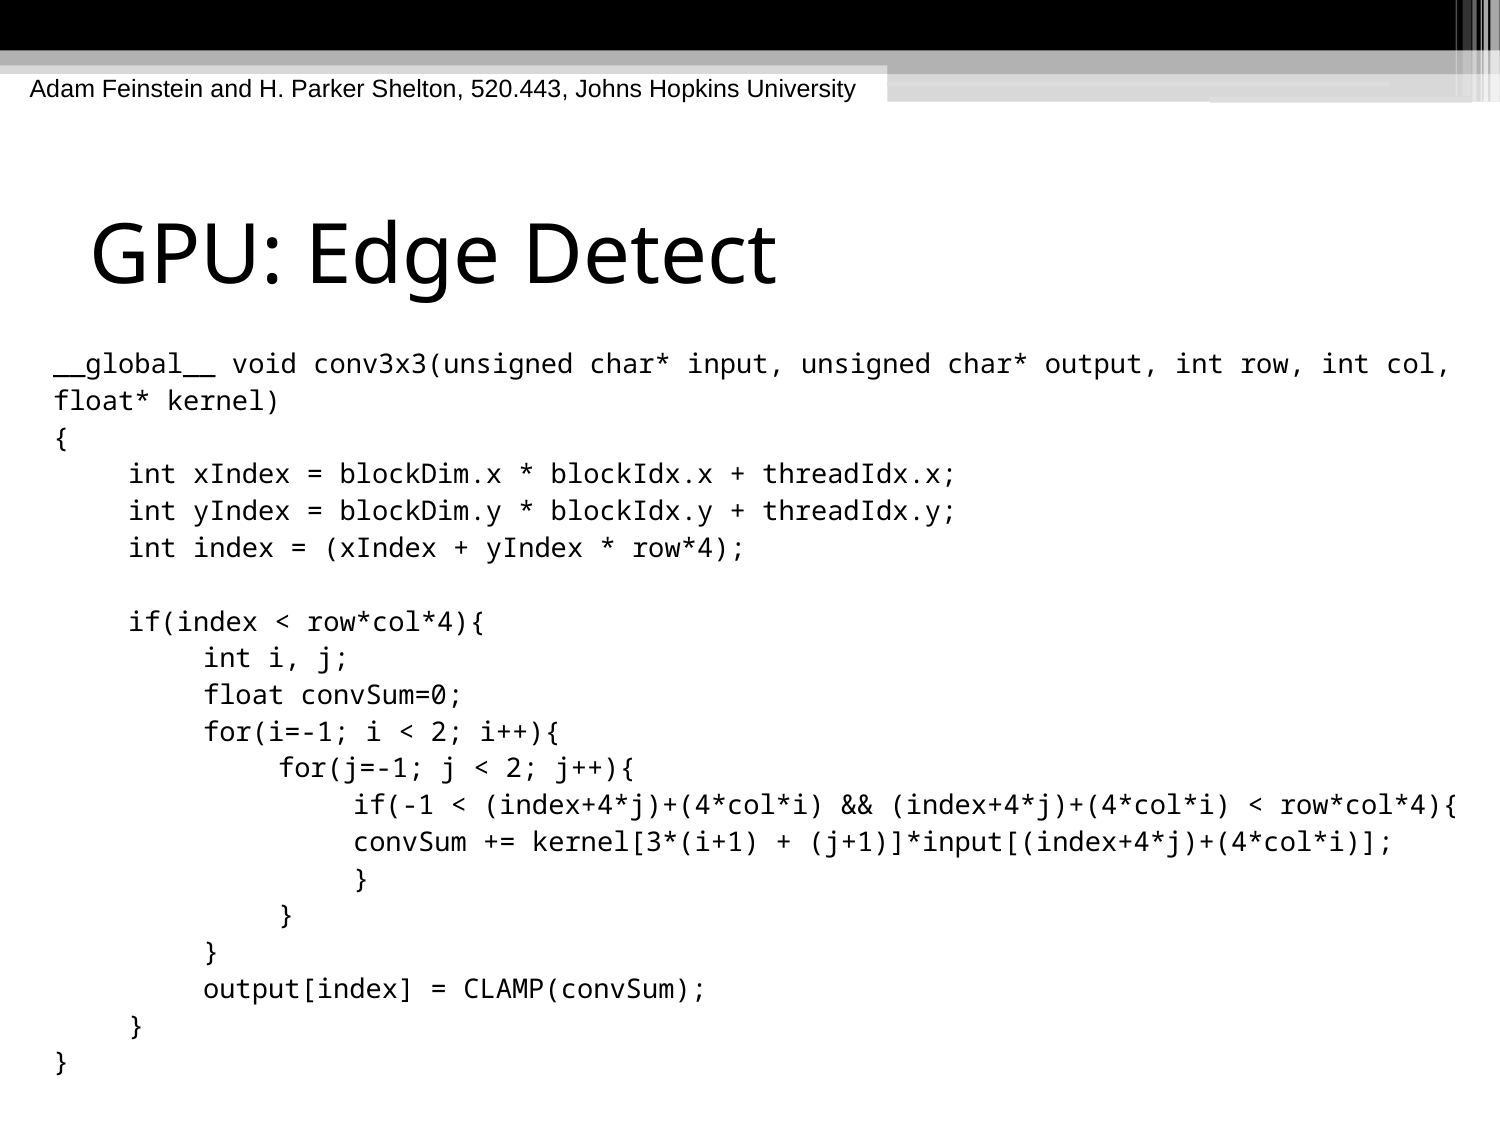

Adam Feinstein and H. Parker Shelton, 520.443, Johns Hopkins University
# GPU: Edge Detect
__global__ void conv3x3(unsigned char* input, unsigned char* output, int row, int col, float* kernel)
{
	int xIndex = blockDim.x * blockIdx.x + threadIdx.x;
	int yIndex = blockDim.y * blockIdx.y + threadIdx.y;
	int index = (xIndex + yIndex * row*4);
	if(index < row*col*4){
		int i, j;
		float convSum=0;
		for(i=-1; i < 2; i++){
			for(j=-1; j < 2; j++){
				if(-1 < (index+4*j)+(4*col*i) && (index+4*j)+(4*col*i) < row*col*4){
				convSum += kernel[3*(i+1) + (j+1)]*input[(index+4*j)+(4*col*i)];
				}
			}
		}
		output[index] = CLAMP(convSum);
	}
}